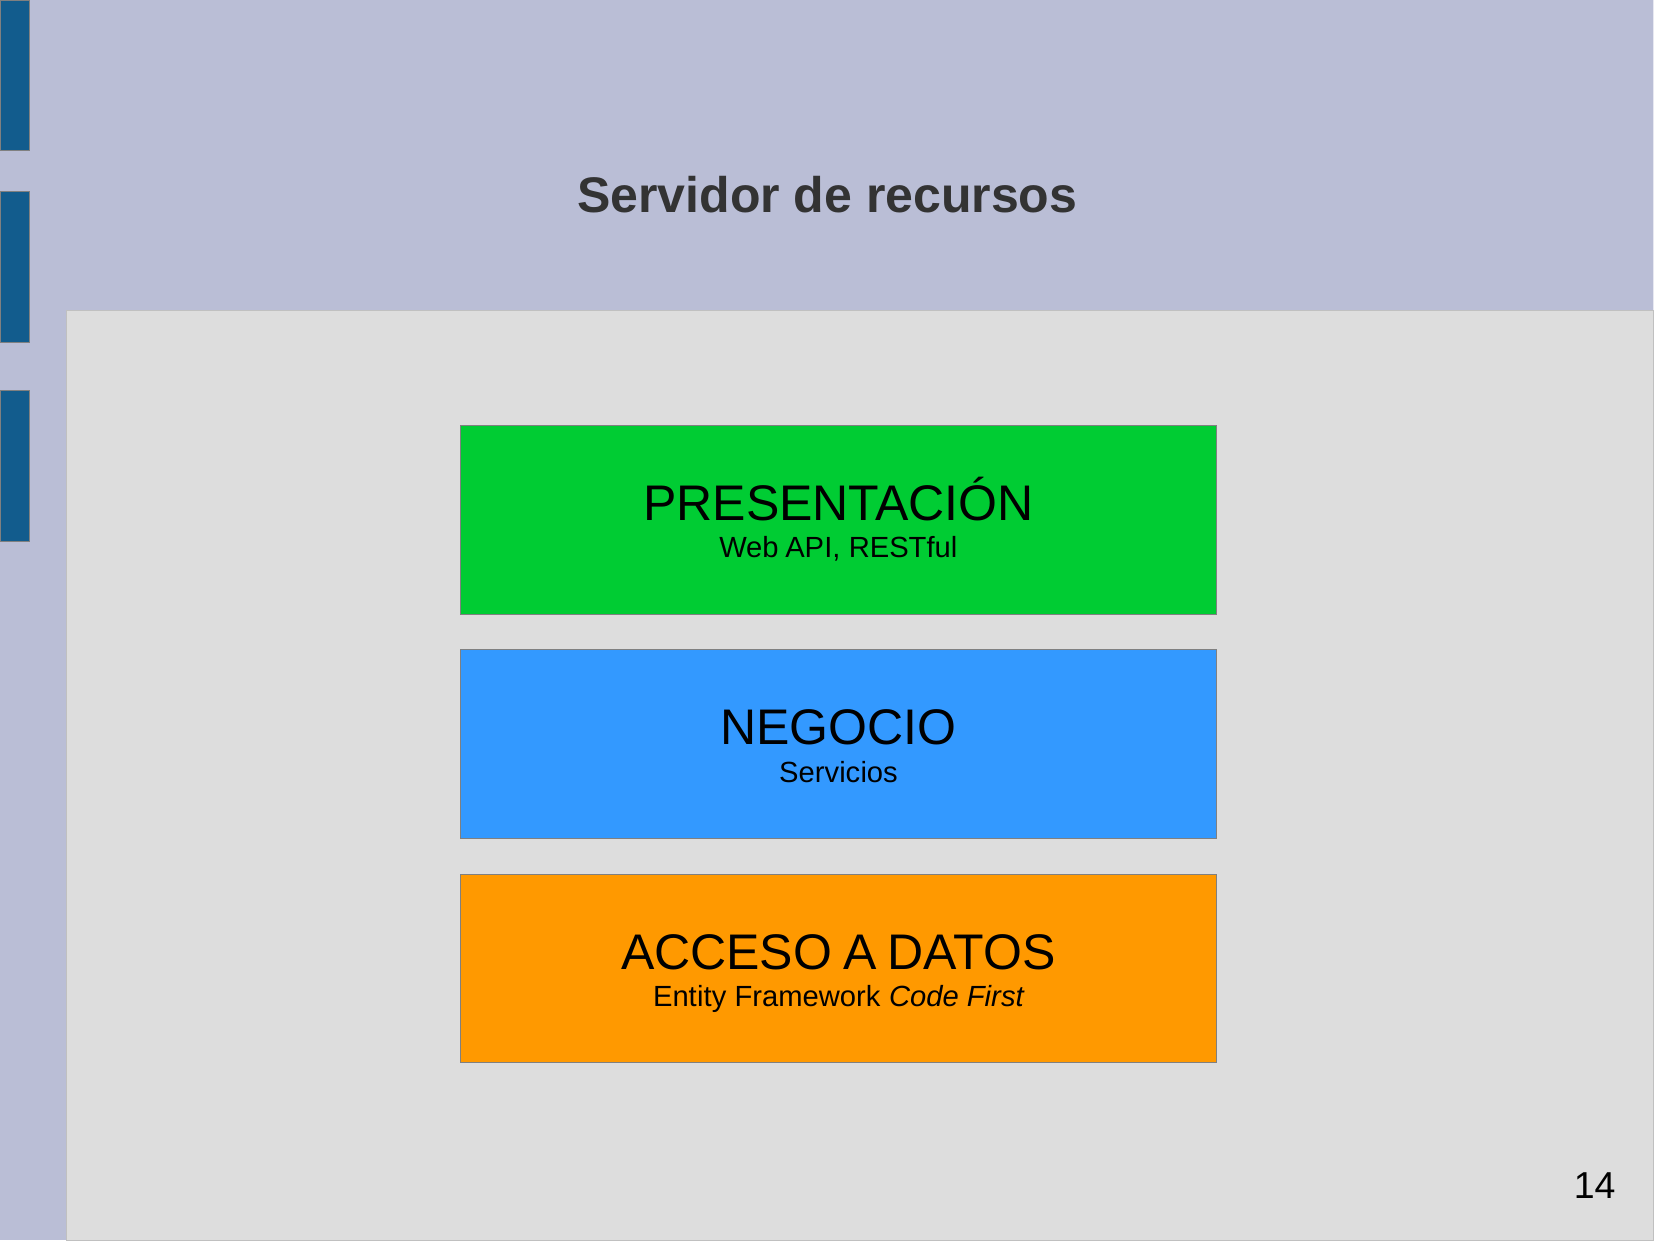

# Servidor de recursos
PRESENTACIÓN
Web API, RESTful
NEGOCIO
Servicios
ACCESO A DATOS
Entity Framework Code First